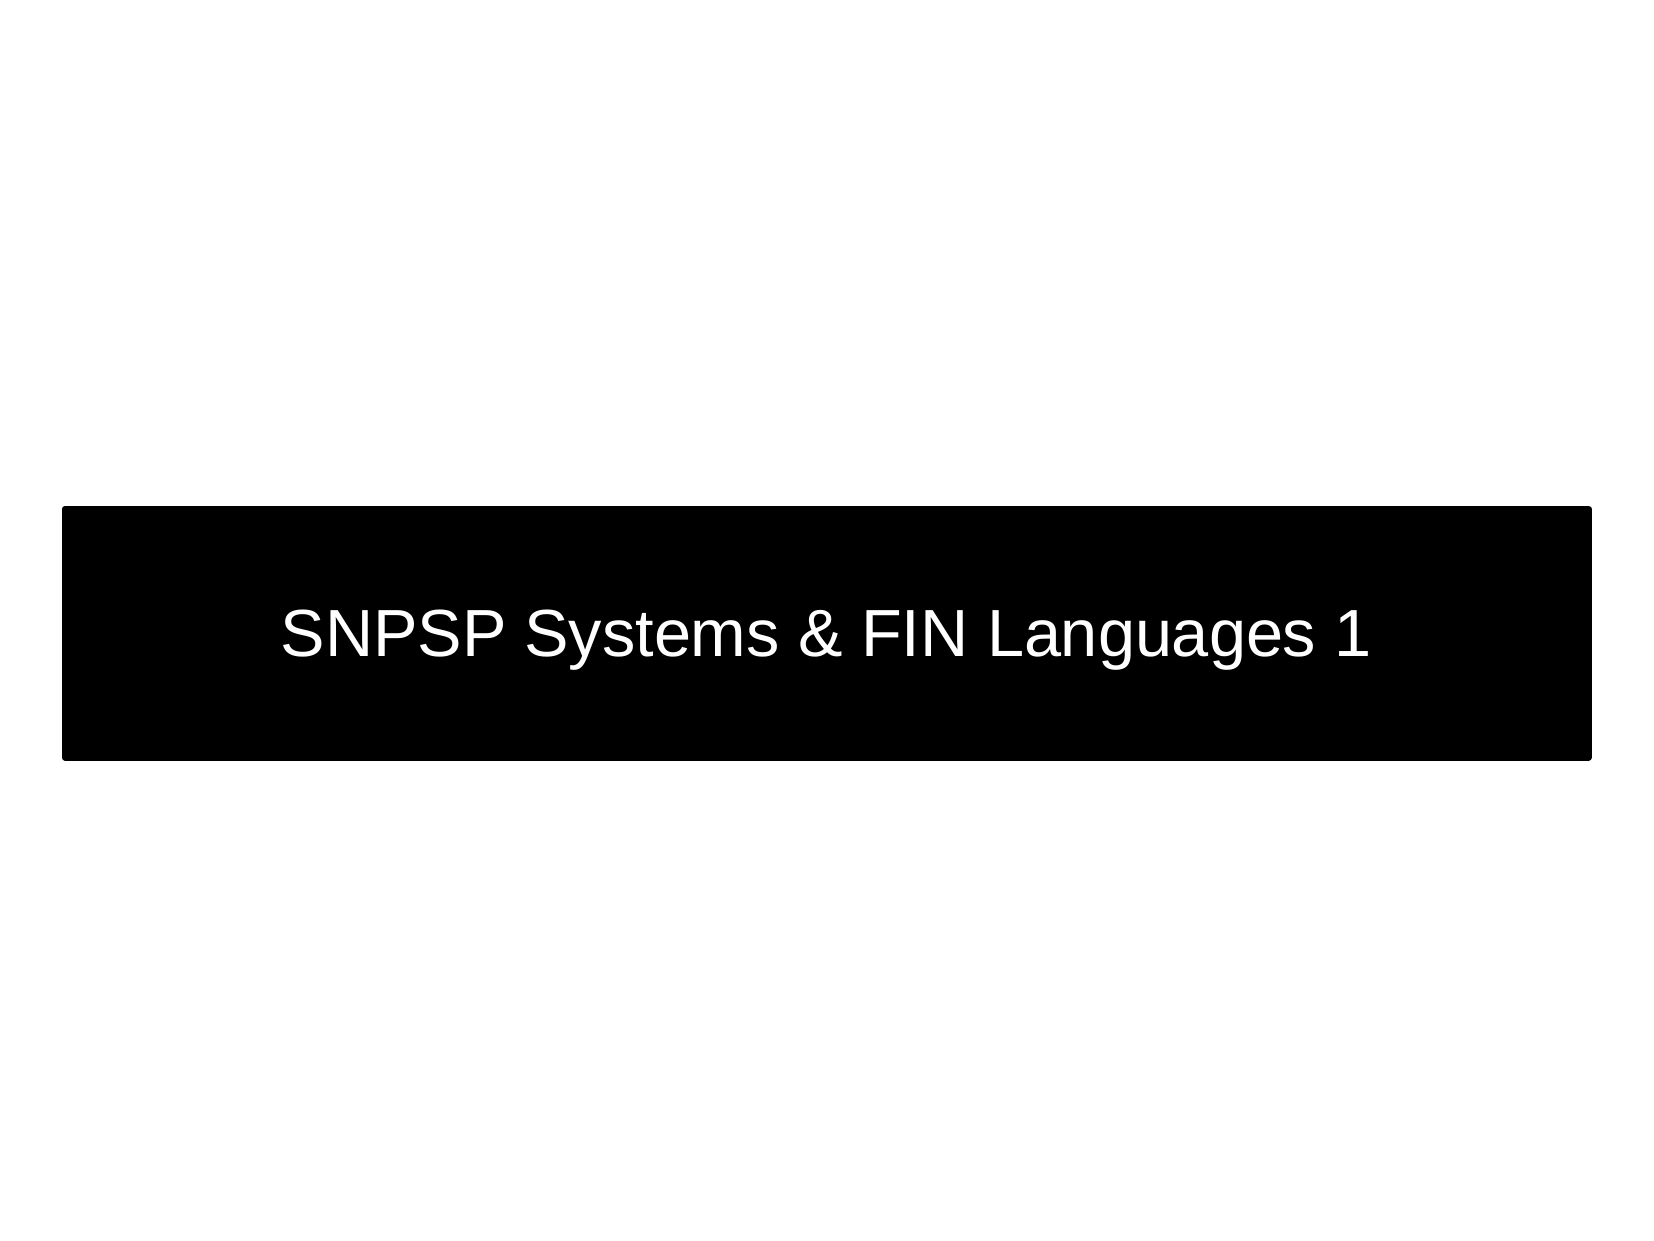

# SNPSP Systems & FIN Languages 1